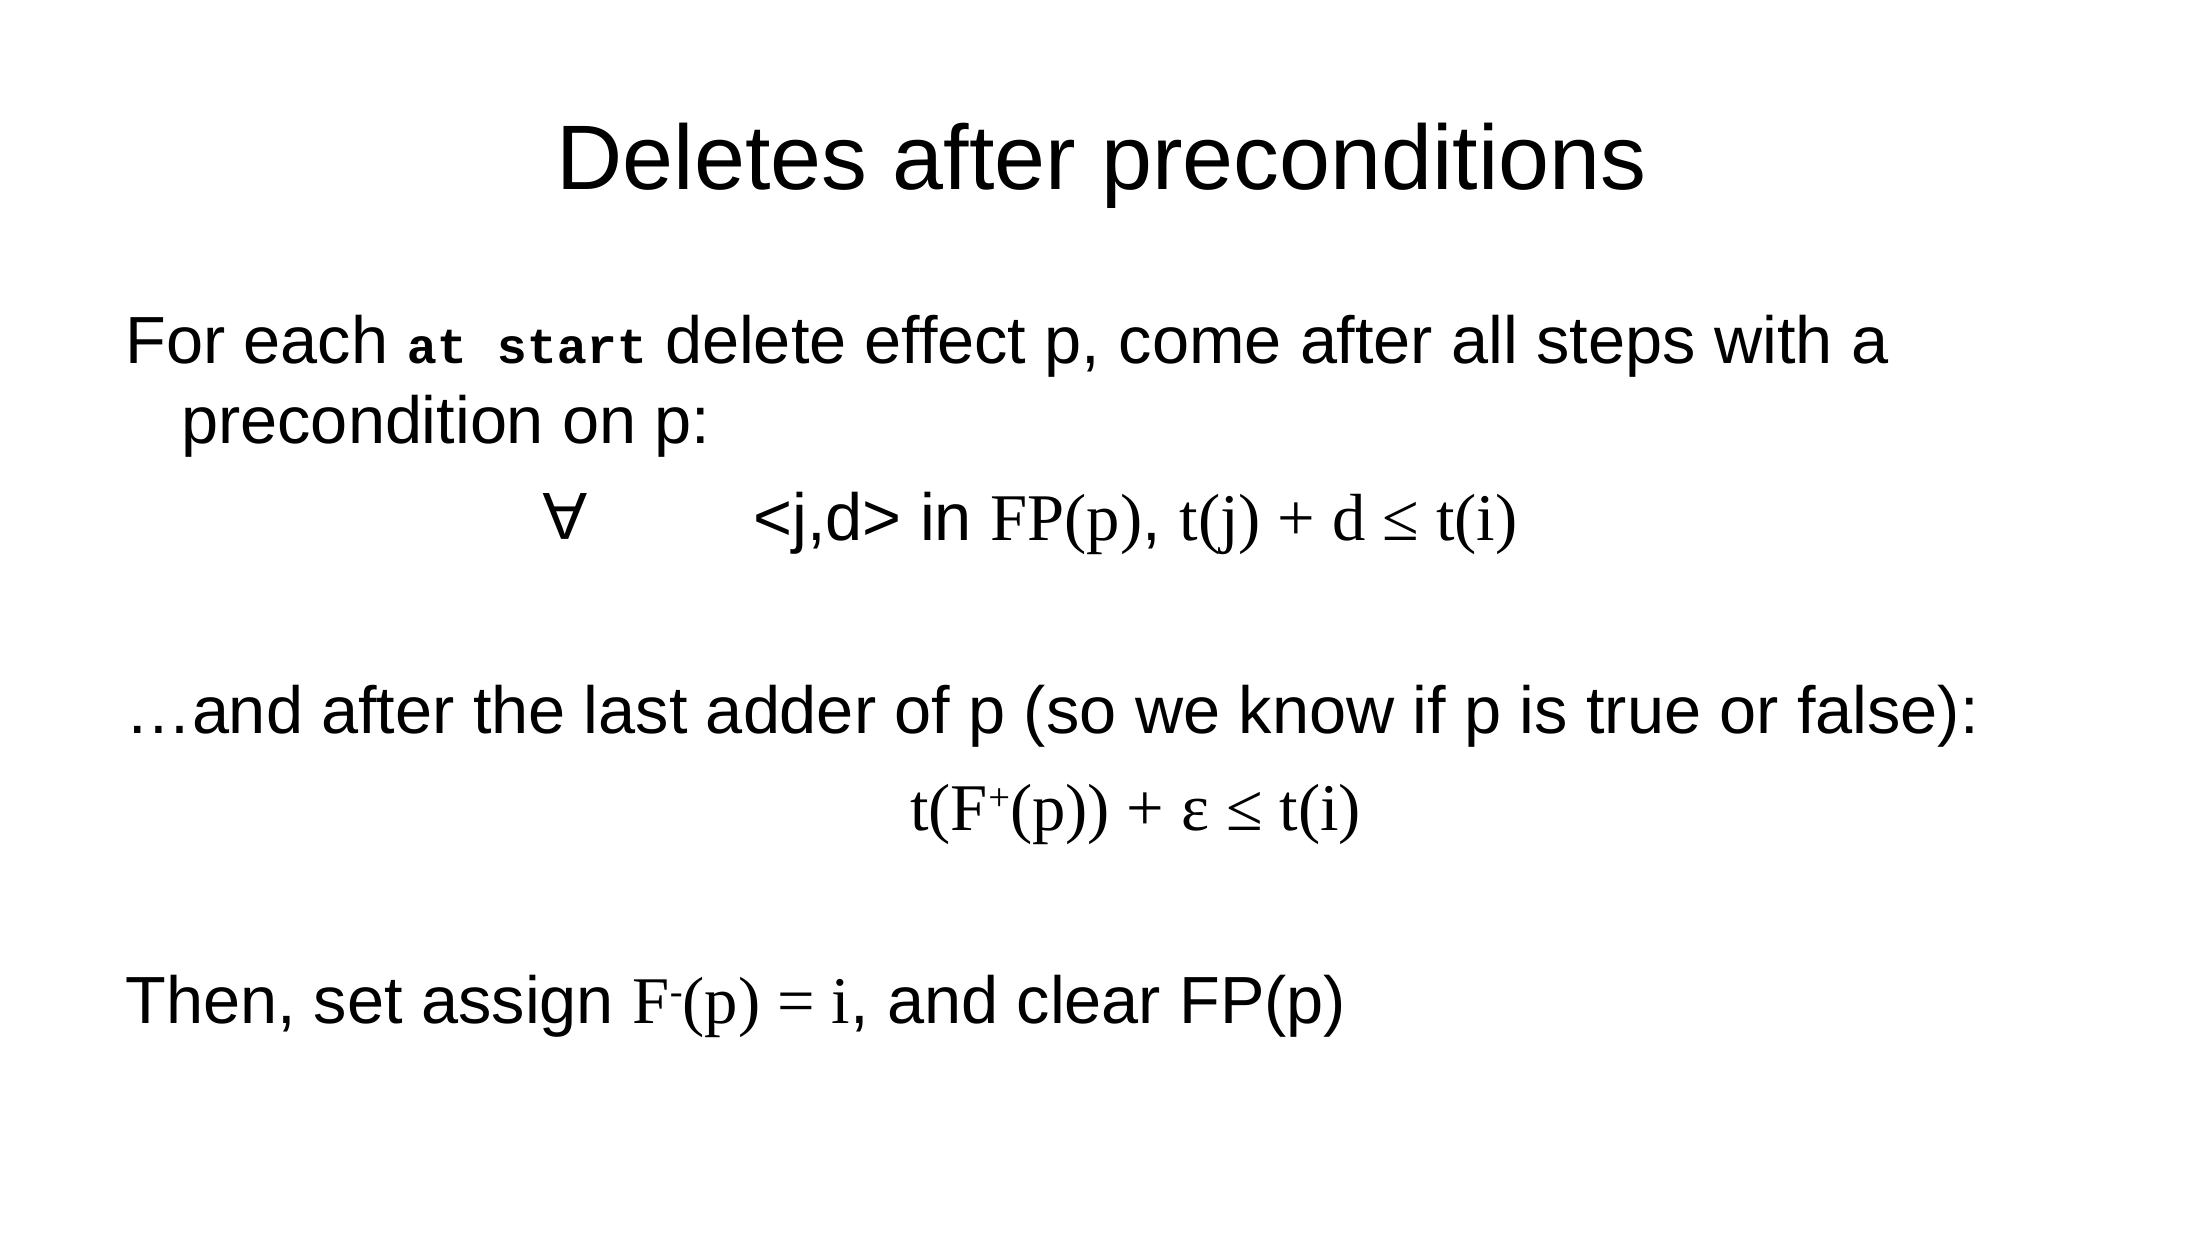

# Deletes after preconditions
For each at start delete effect p, come after all steps with a precondition on p:
<j,d> in FP(p), t(j) + d ≤ t(i)
…and after the last adder of p (so we know if p is true or false):
t(F+(p)) + ε ≤ t(i)
Then, set assign F-(p) = i, and clear FP(p)
A